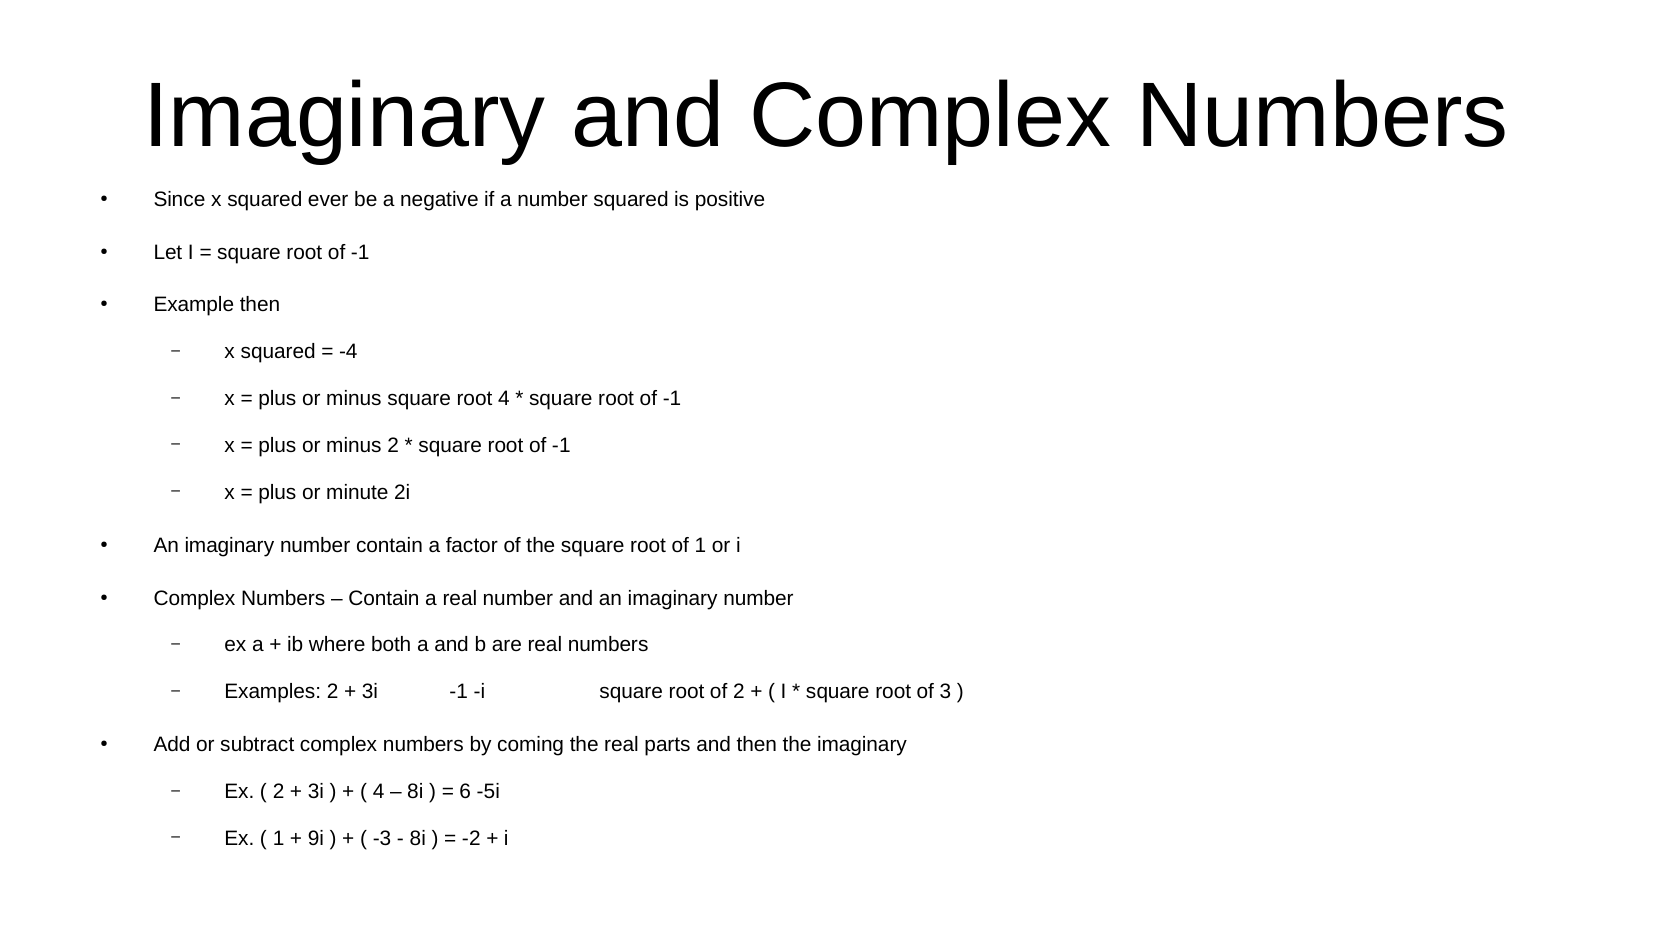

# Imaginary and Complex Numbers
Since x squared ever be a negative if a number squared is positive
Let I = square root of -1
Example then
x squared = -4
x = plus or minus square root 4 * square root of -1
x = plus or minus 2 * square root of -1
x = plus or minute 2i
An imaginary number contain a factor of the square root of 1 or i
Complex Numbers – Contain a real number and an imaginary number
ex a + ib where both a and b are real numbers
Examples: 2 + 3i 	-1 -i 		square root of 2 + ( I * square root of 3 )
Add or subtract complex numbers by coming the real parts and then the imaginary
Ex. ( 2 + 3i ) + ( 4 – 8i ) = 6 -5i
Ex. ( 1 + 9i ) + ( -3 - 8i ) = -2 + i